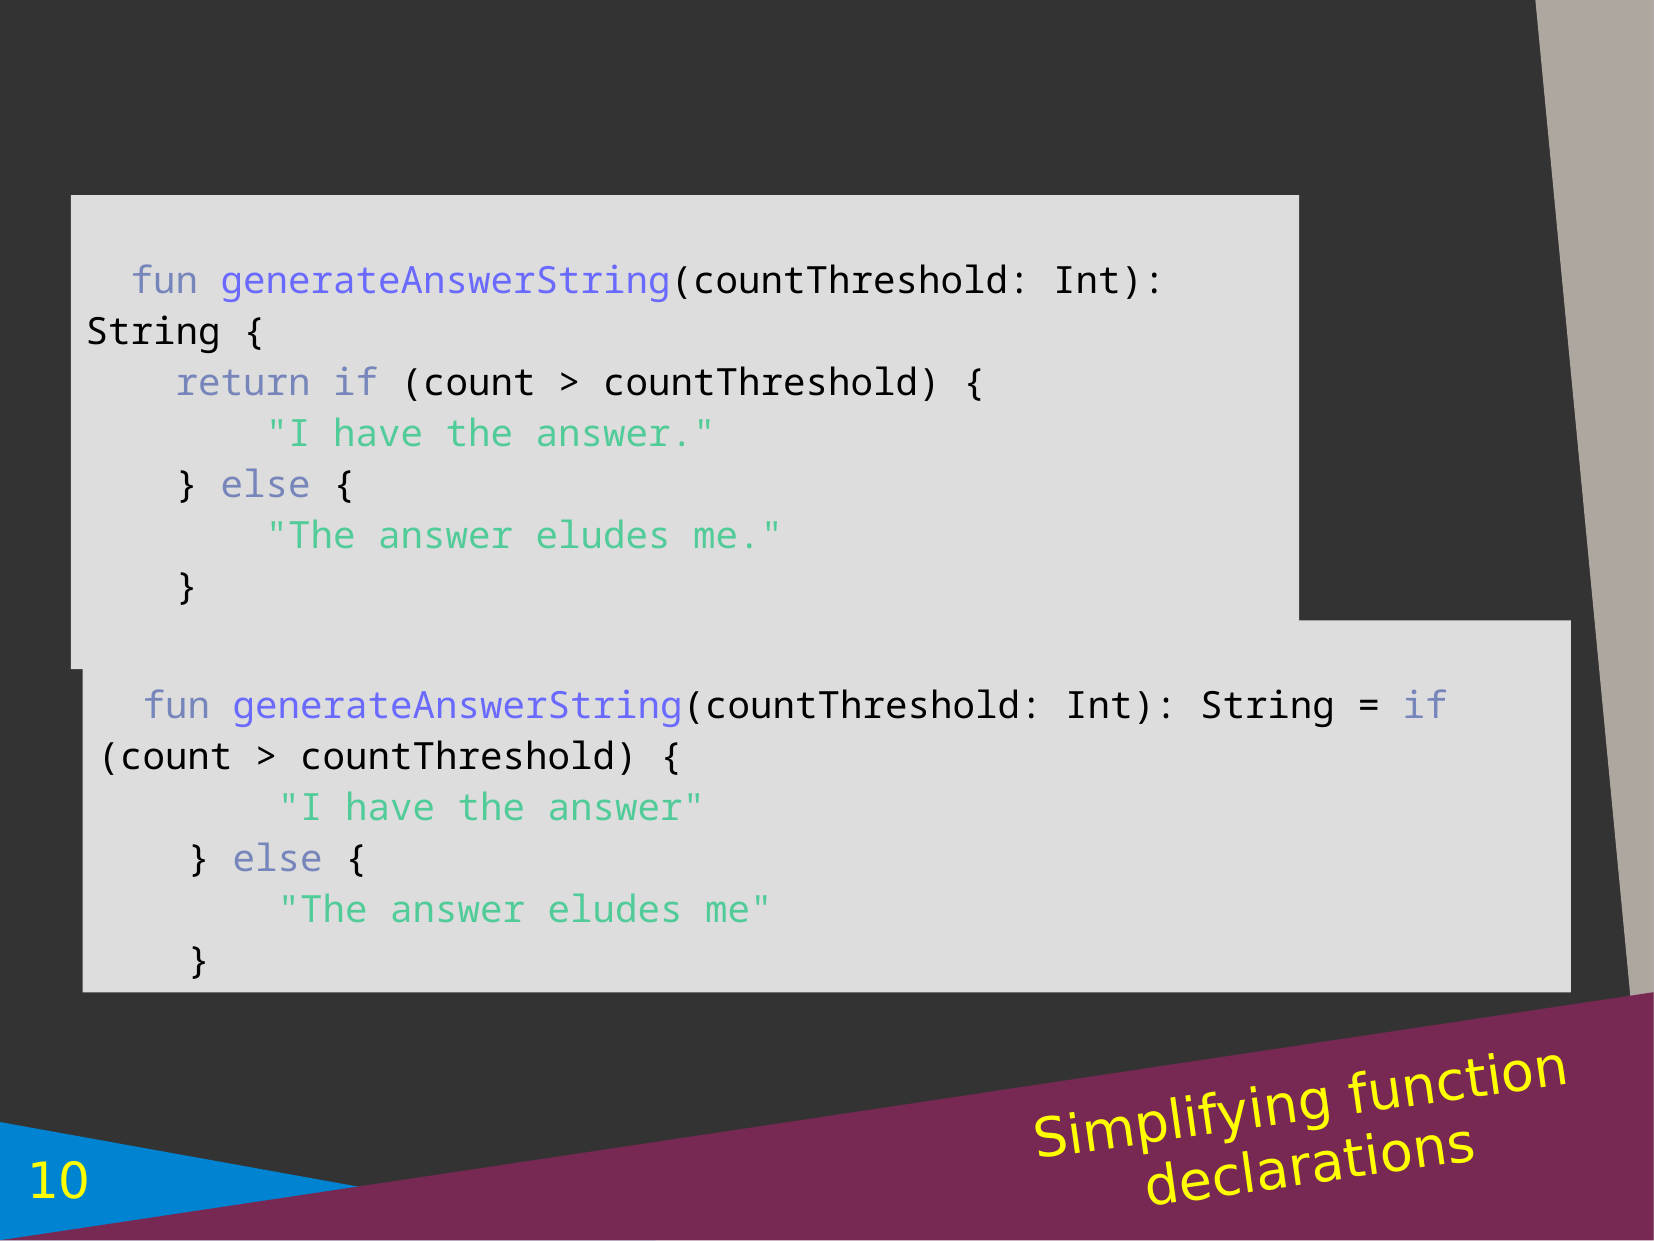

fun generateAnswerString(countThreshold: Int): String {
 return if (count > countThreshold) {
 "I have the answer."
 } else {
 "The answer eludes me."
 }
 }
 fun generateAnswerString(countThreshold: Int): String = if (count > countThreshold) {
 "I have the answer"
 } else {
 "The answer eludes me"
 }
# Simplifying function declarations
10